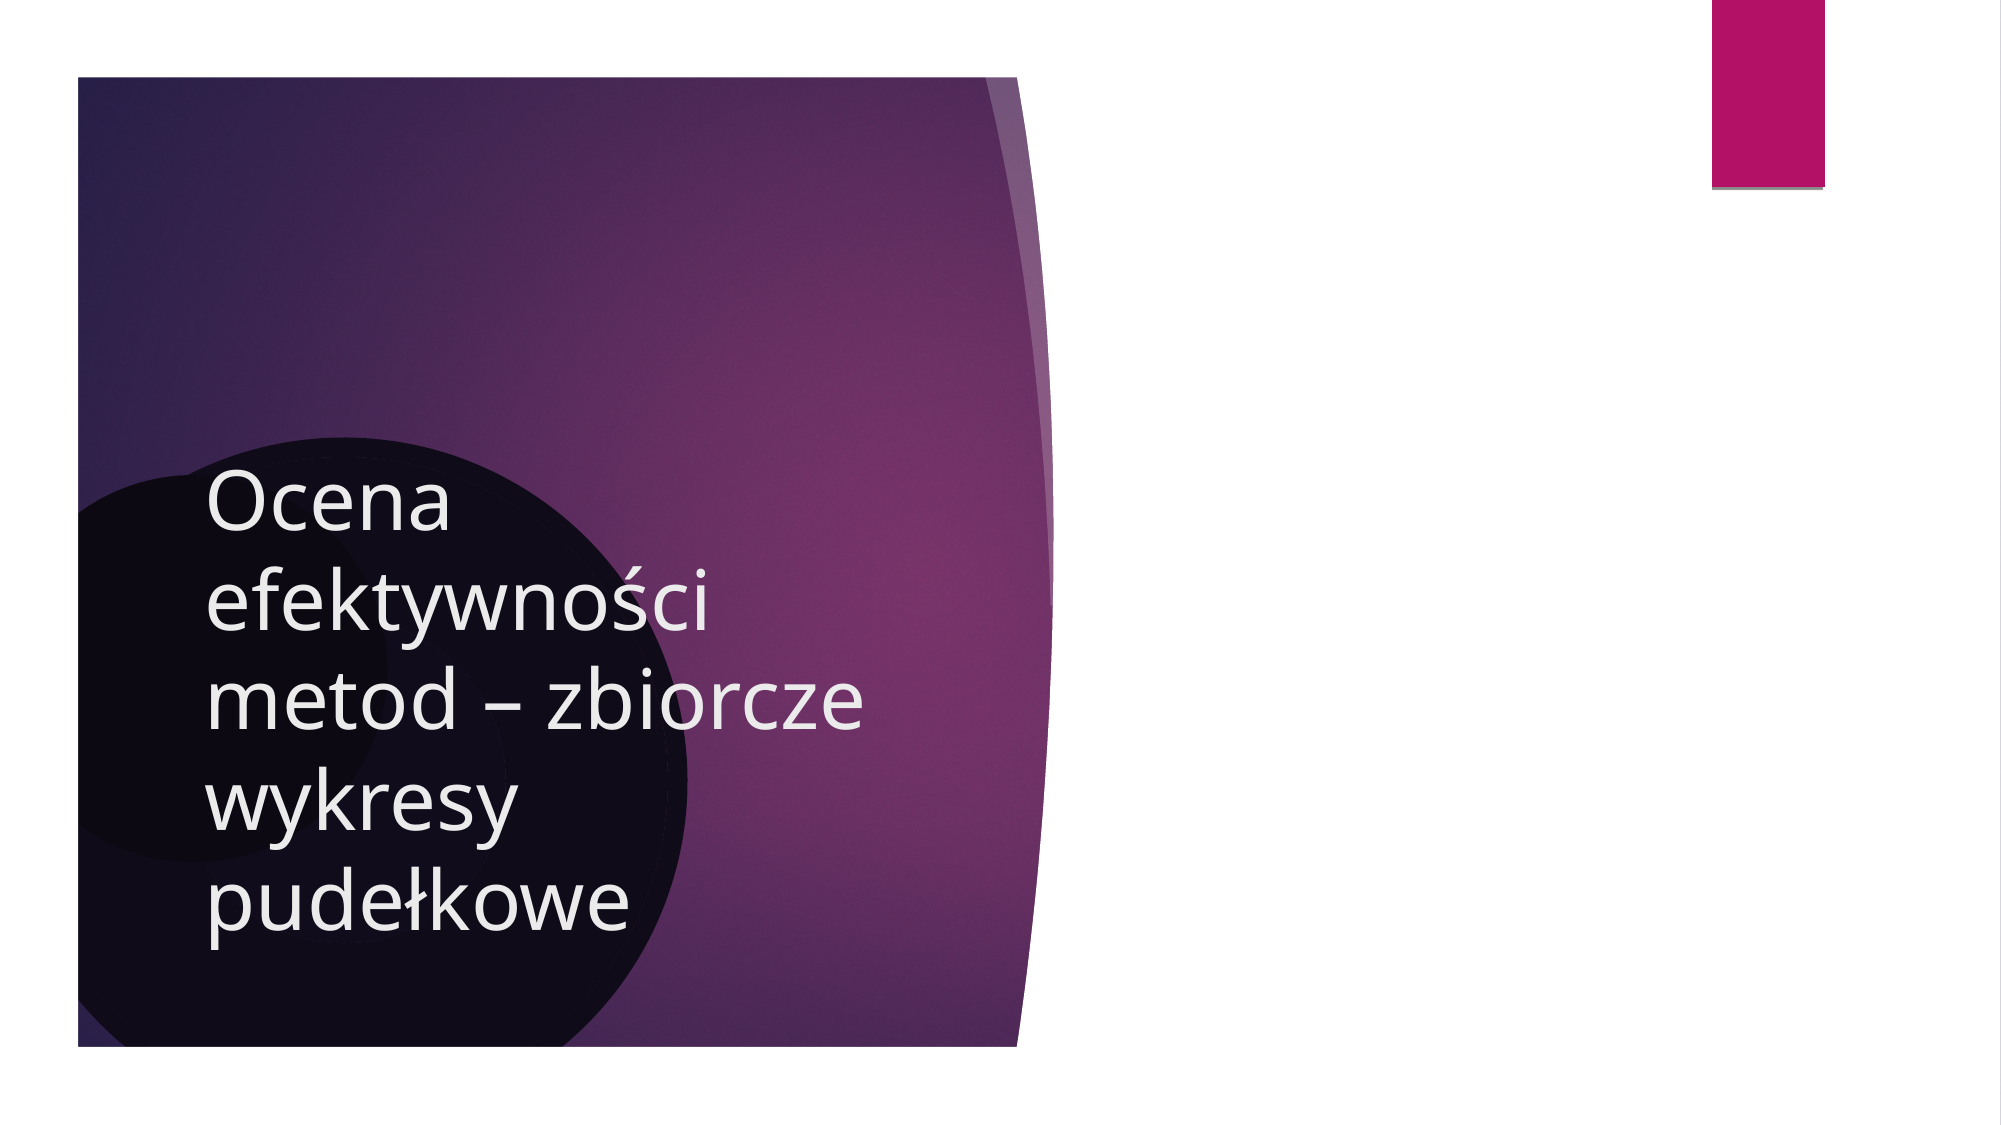

# Ocena efektywności metod – zbiorcze wykresy pudełkowe